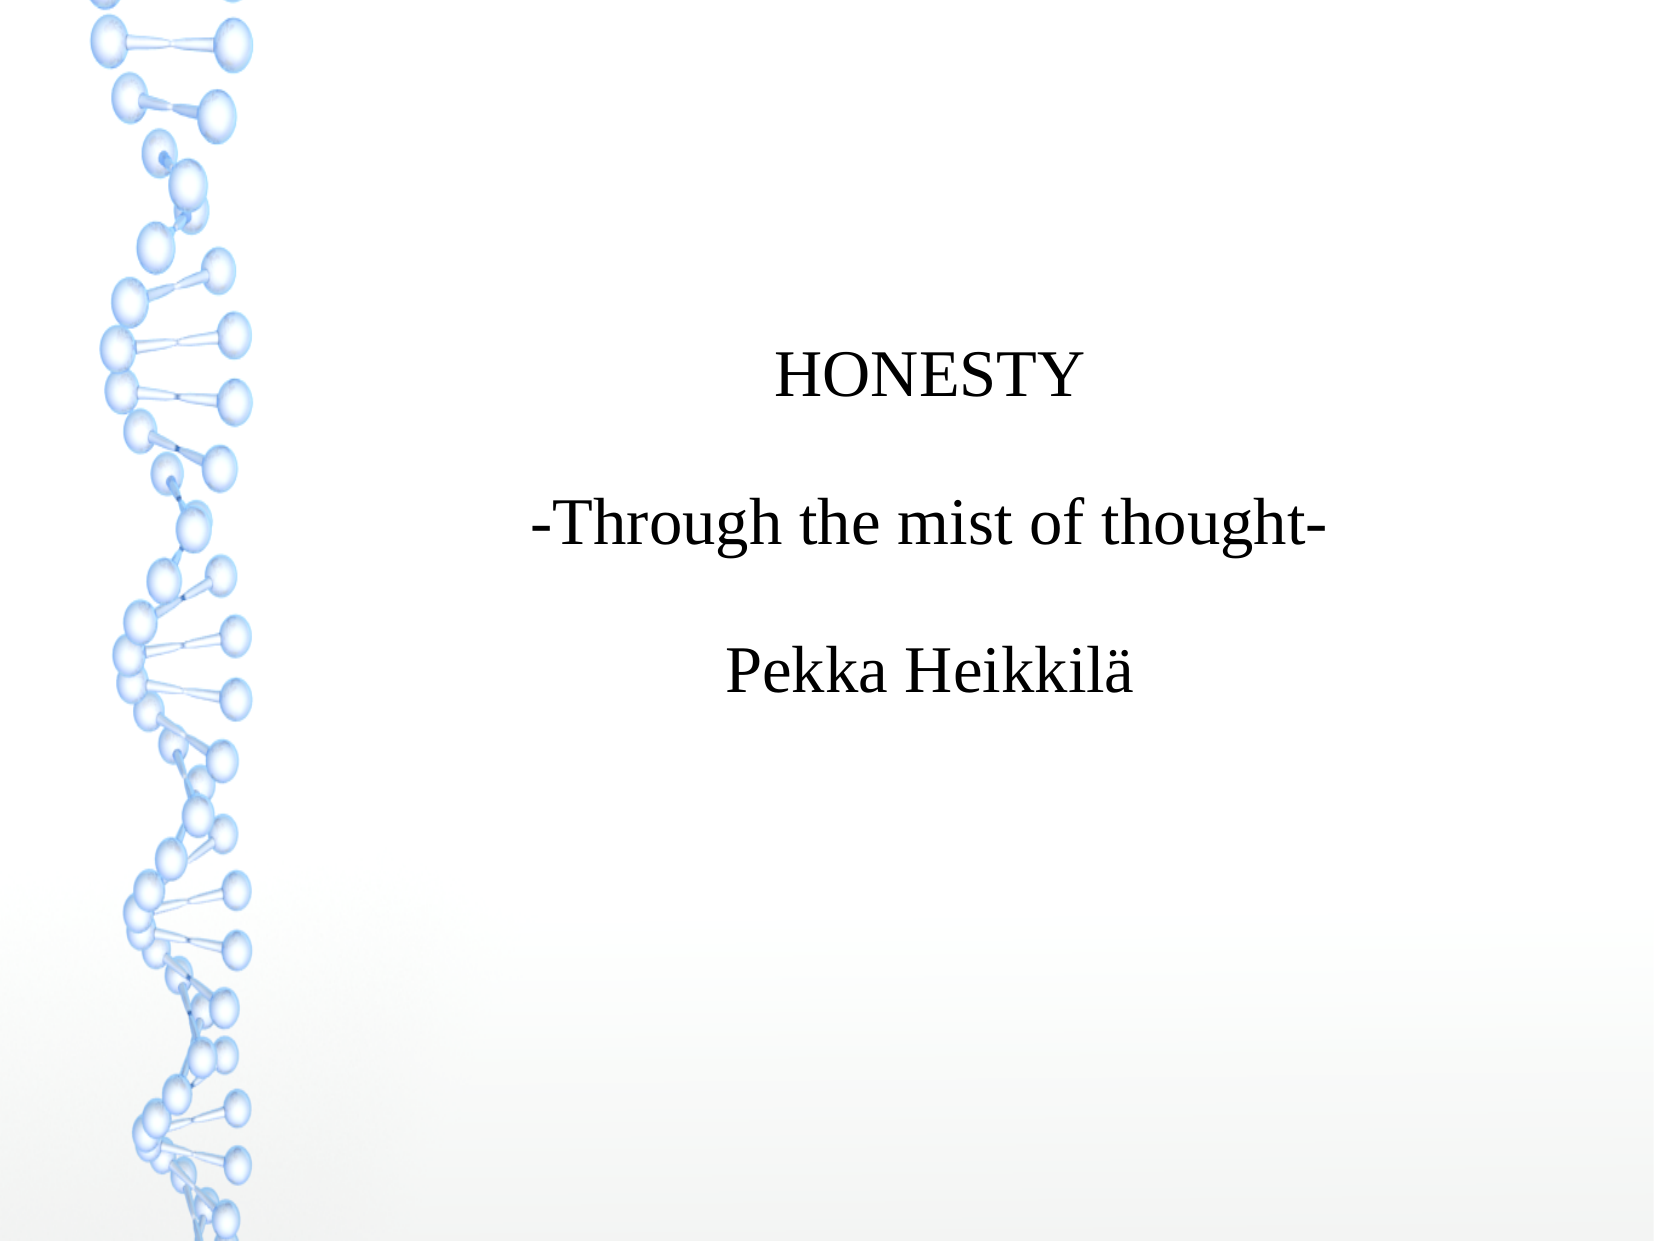

# HONESTY
-Through the mist of thought-
Pekka Heikkilä